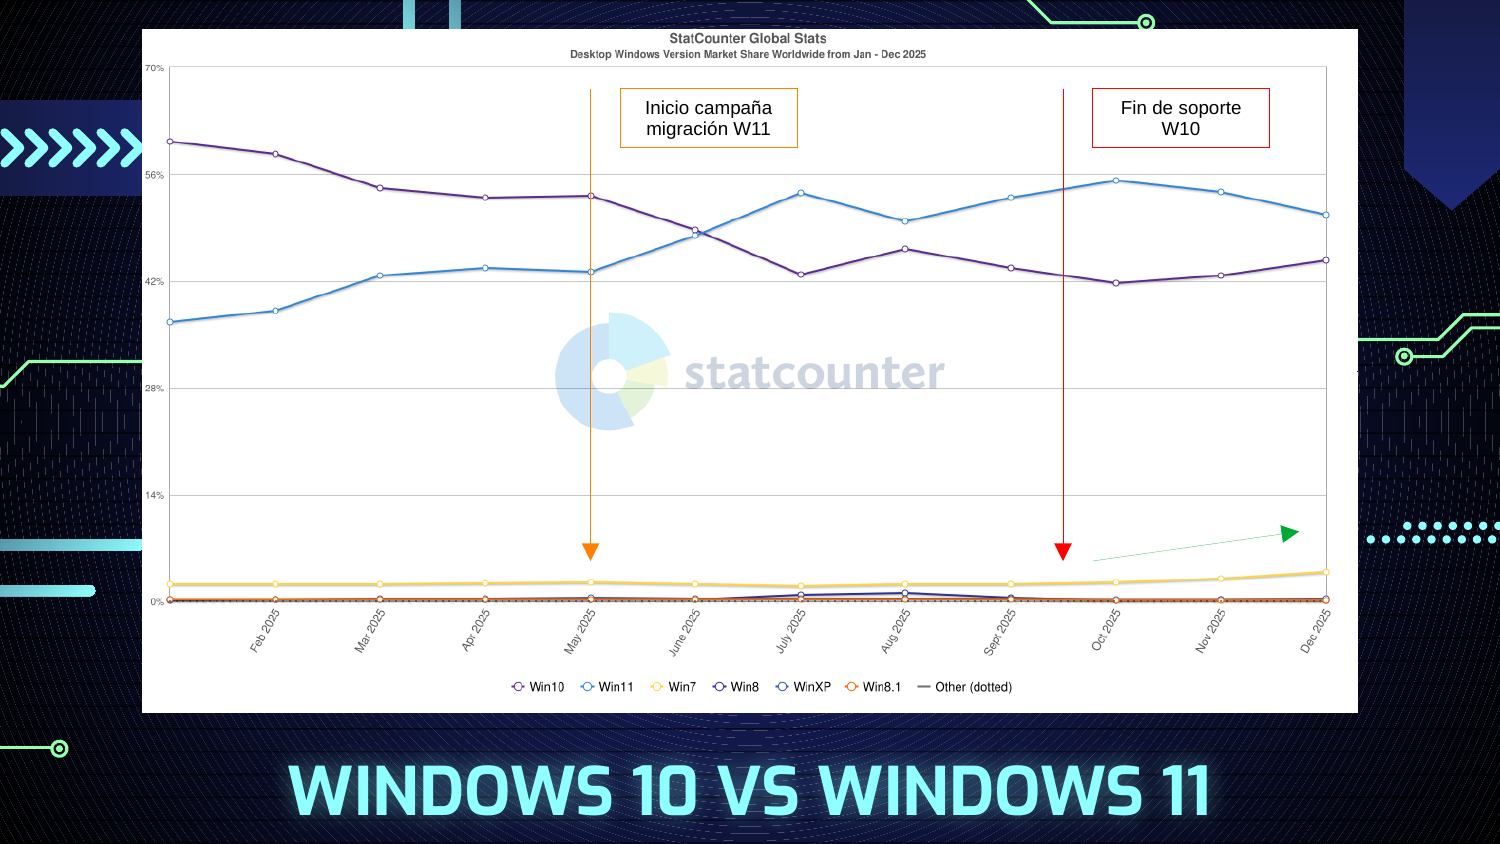

Inicio campaña migración W11
Fin de soporte W10
# WINDOWS 10 VS WINDOWS 11